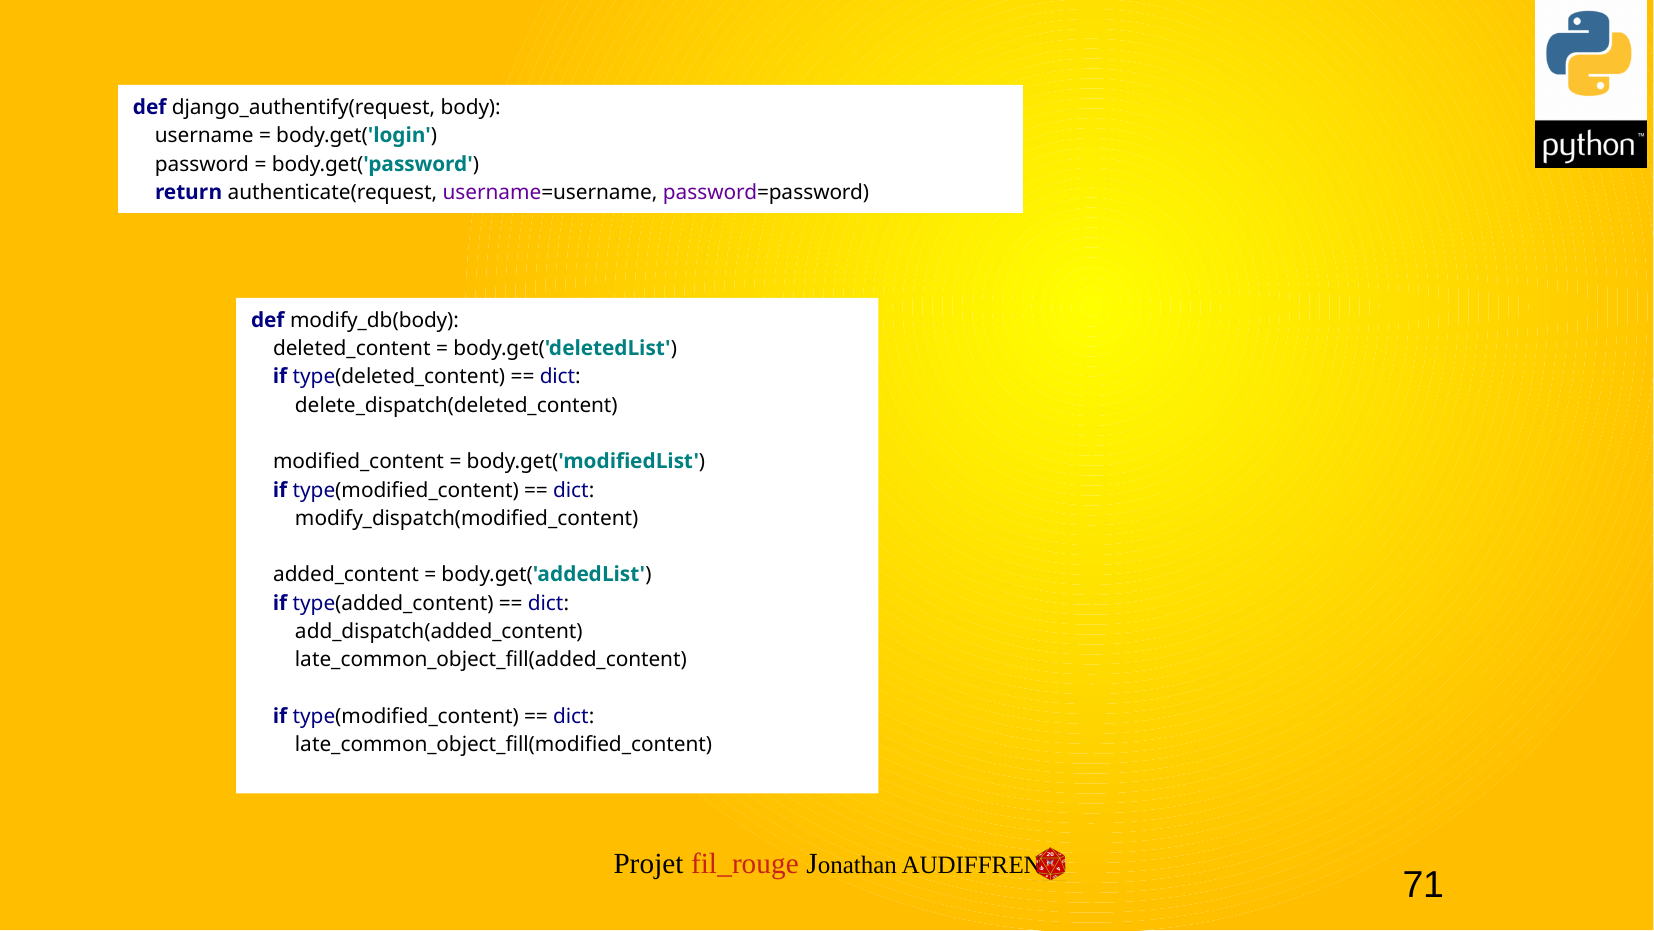

def django_authentify(request, body):
 username = body.get('login')
 password = body.get('password')
 return authenticate(request, username=username, password=password)
def modify_db(body):
 deleted_content = body.get('deletedList')
 if type(deleted_content) == dict:
 delete_dispatch(deleted_content)
 modified_content = body.get('modifiedList')
 if type(modified_content) == dict:
 modify_dispatch(modified_content)
 added_content = body.get('addedList')
 if type(added_content) == dict:
 add_dispatch(added_content)
 late_common_object_fill(added_content)
 if type(modified_content) == dict:
 late_common_object_fill(modified_content)